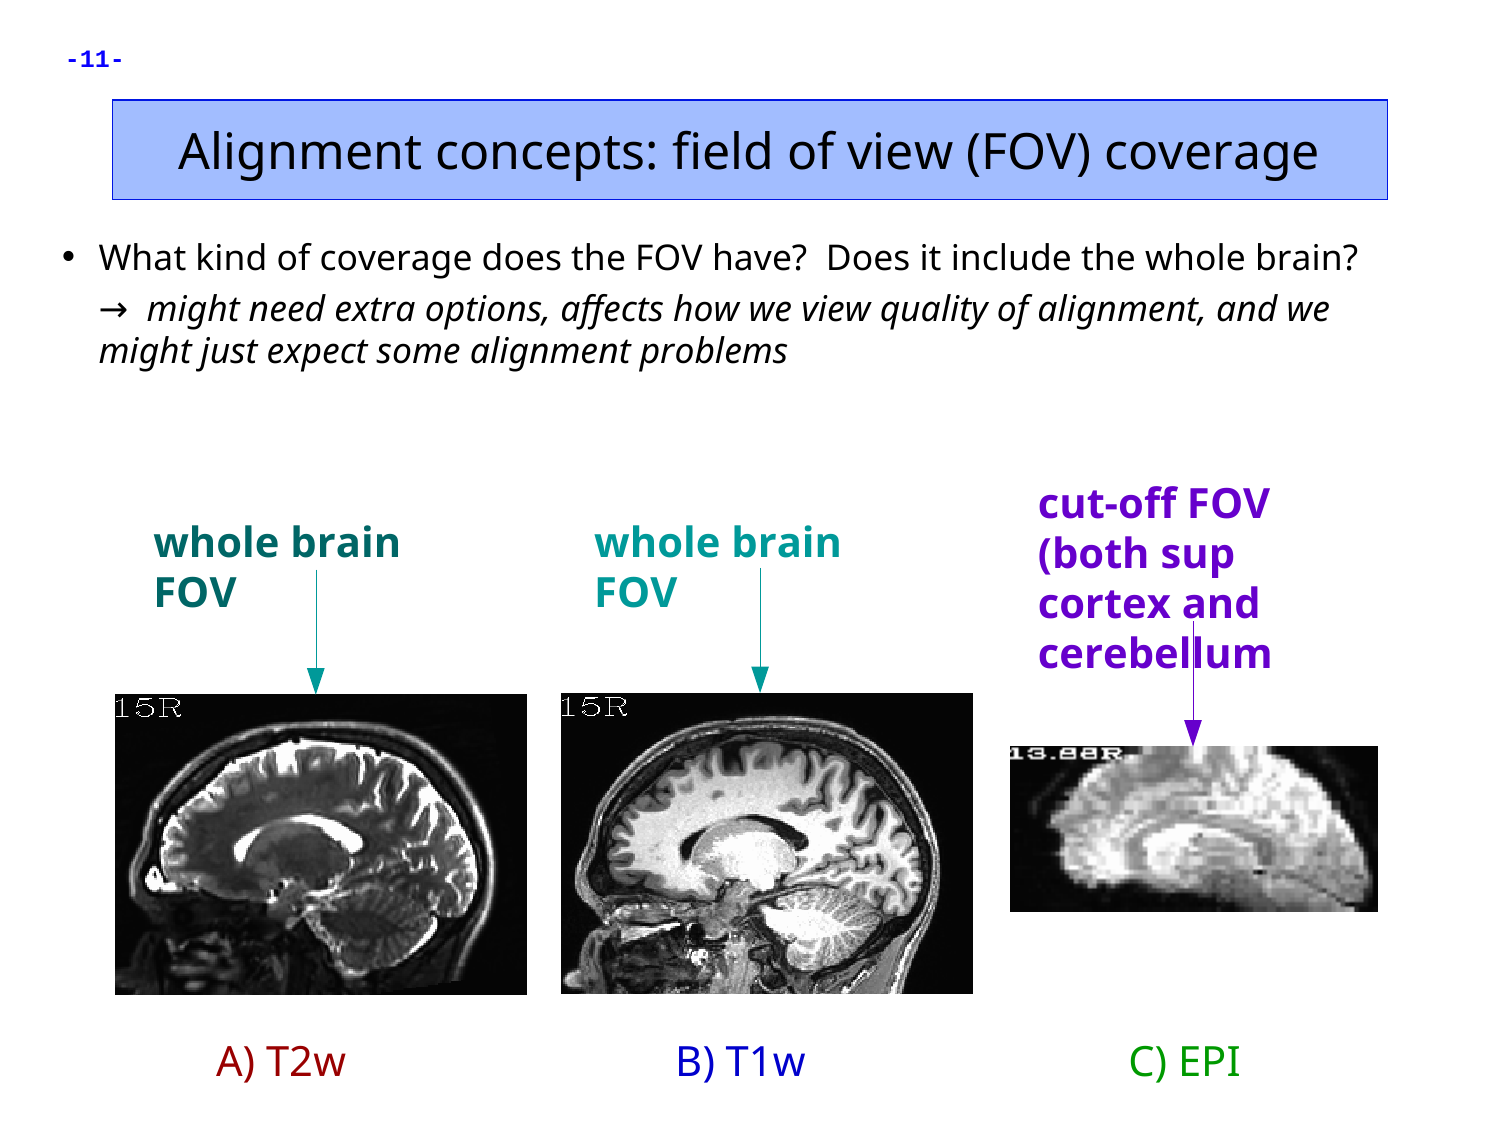

Alignment concepts: field of view (FOV) coverage
What kind of coverage does the FOV have? Does it include the whole brain?
→ might need extra options, affects how we view quality of alignment, and we might just expect some alignment problems
cut-off FOV
(both sup cortex and cerebellum
whole brain FOV
whole brain FOV
A) T2w
B) T1w
C) EPI